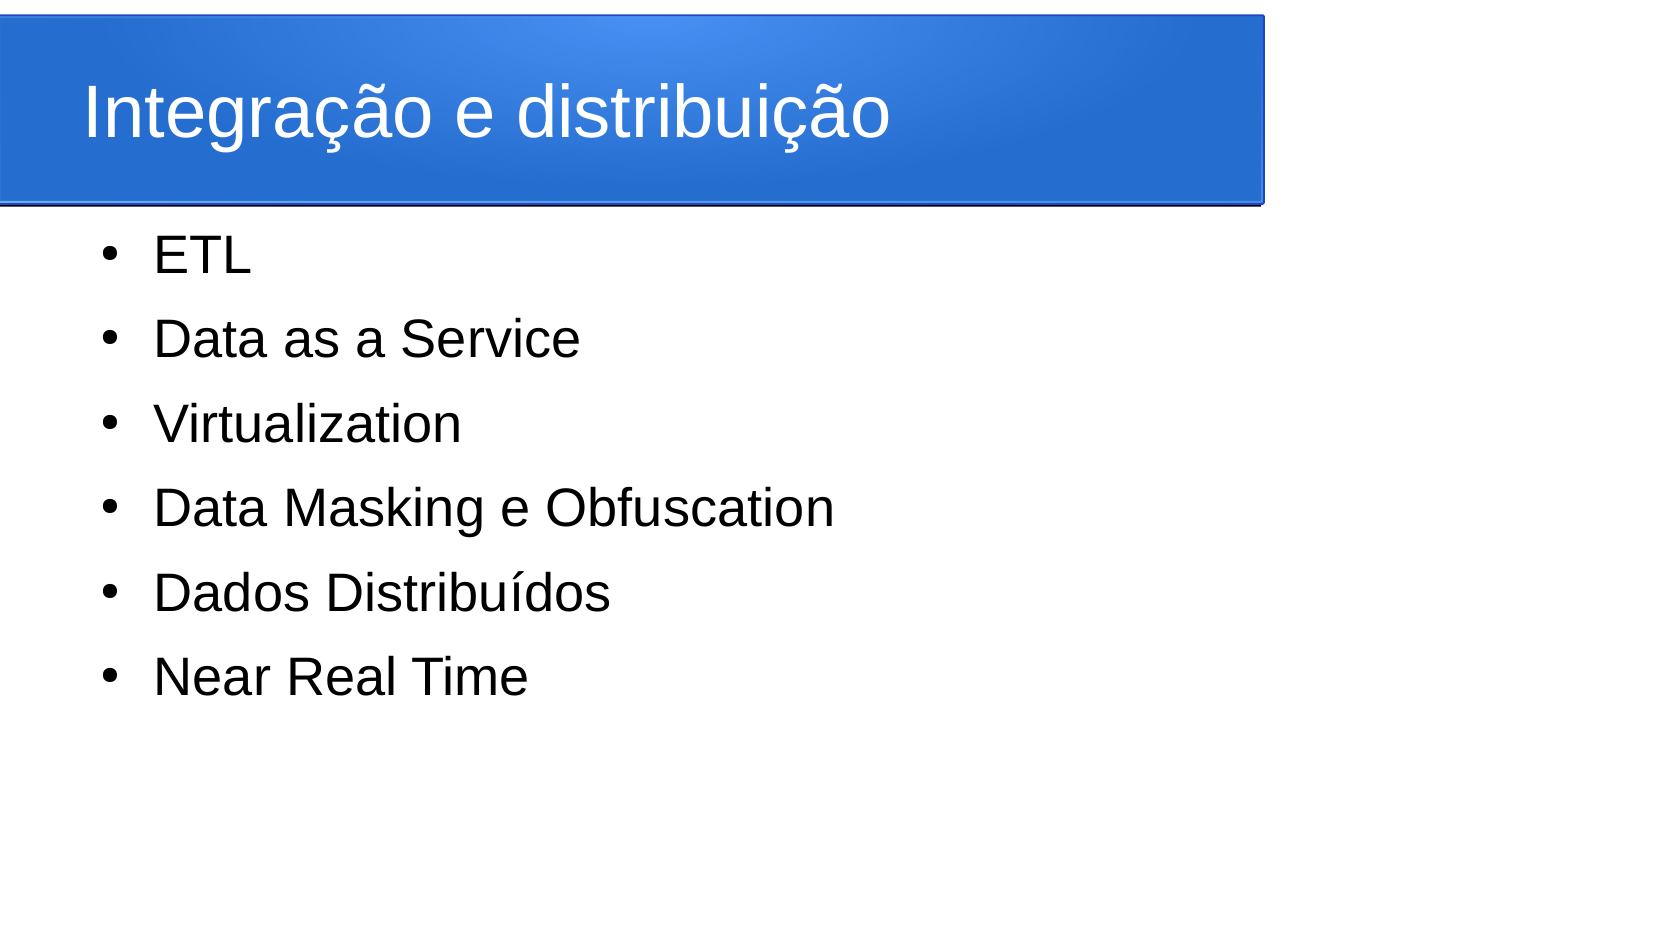

# Integração e distribuição
ETL
Data as a Service
Virtualization
Data Masking e Obfuscation
Dados Distribuídos
Near Real Time